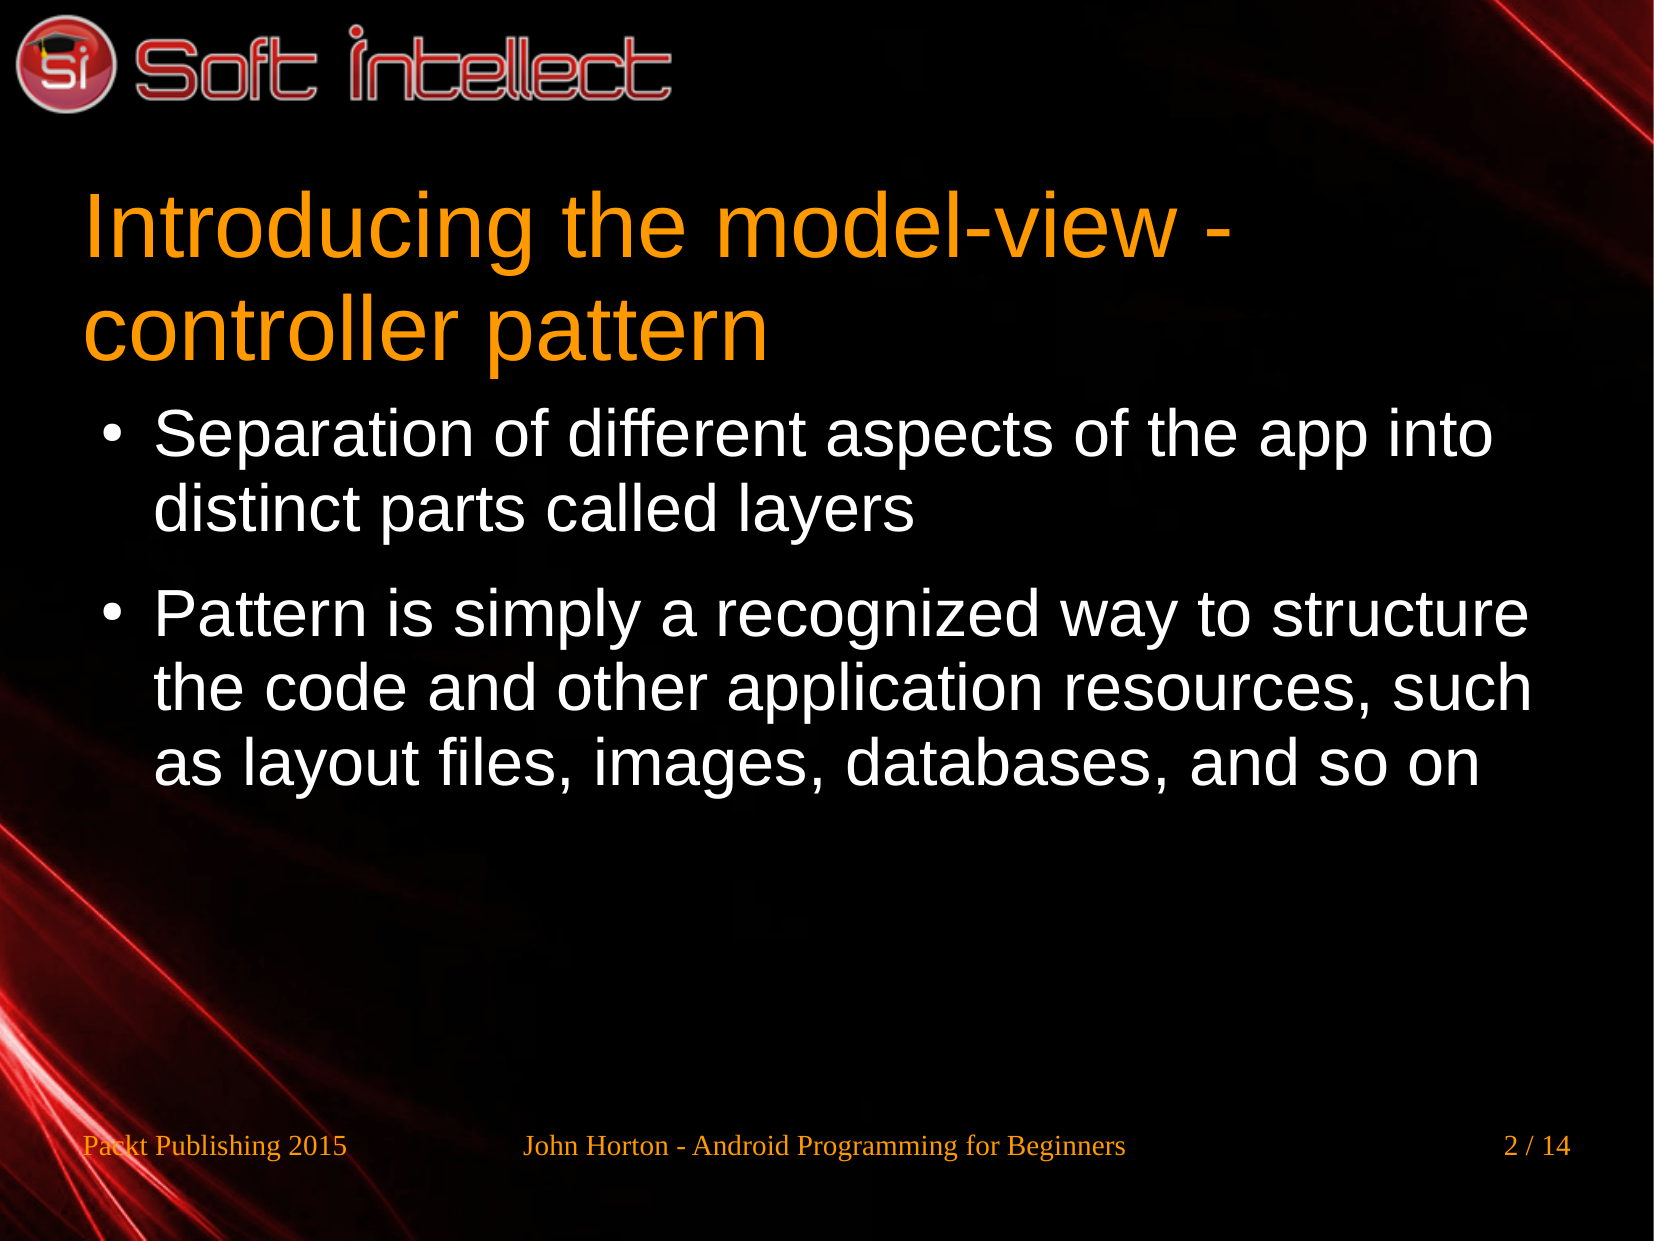

# Introducing the model-view -controller pattern
Separation of different aspects of the app into distinct parts called layers
Pattern is simply a recognized way to structure the code and other application resources, such as layout files, images, databases, and so on
Packt Publishing 2015
John Horton - Android Programming for Beginners
2